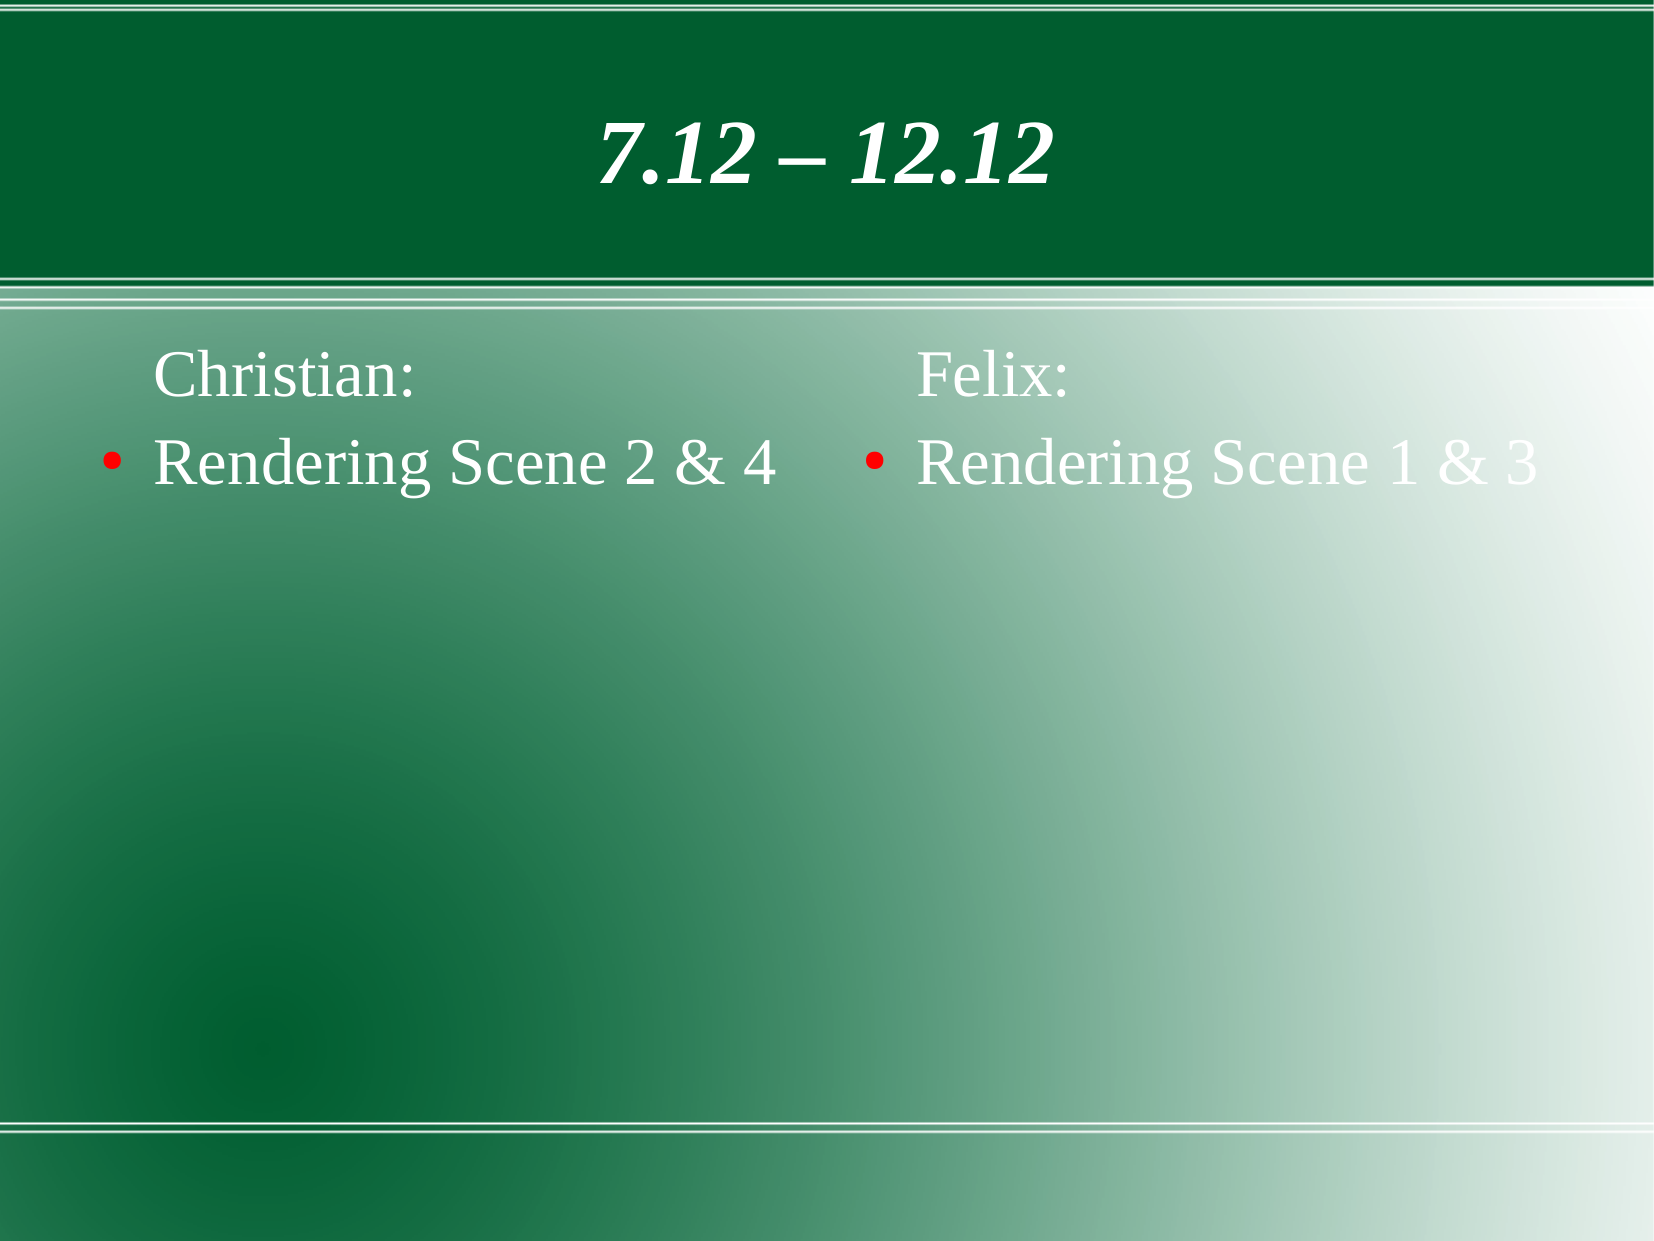

# 7.12 – 12.12
Christian:
Felix:
Rendering Scene 2 & 4
Rendering Scene 1 & 3